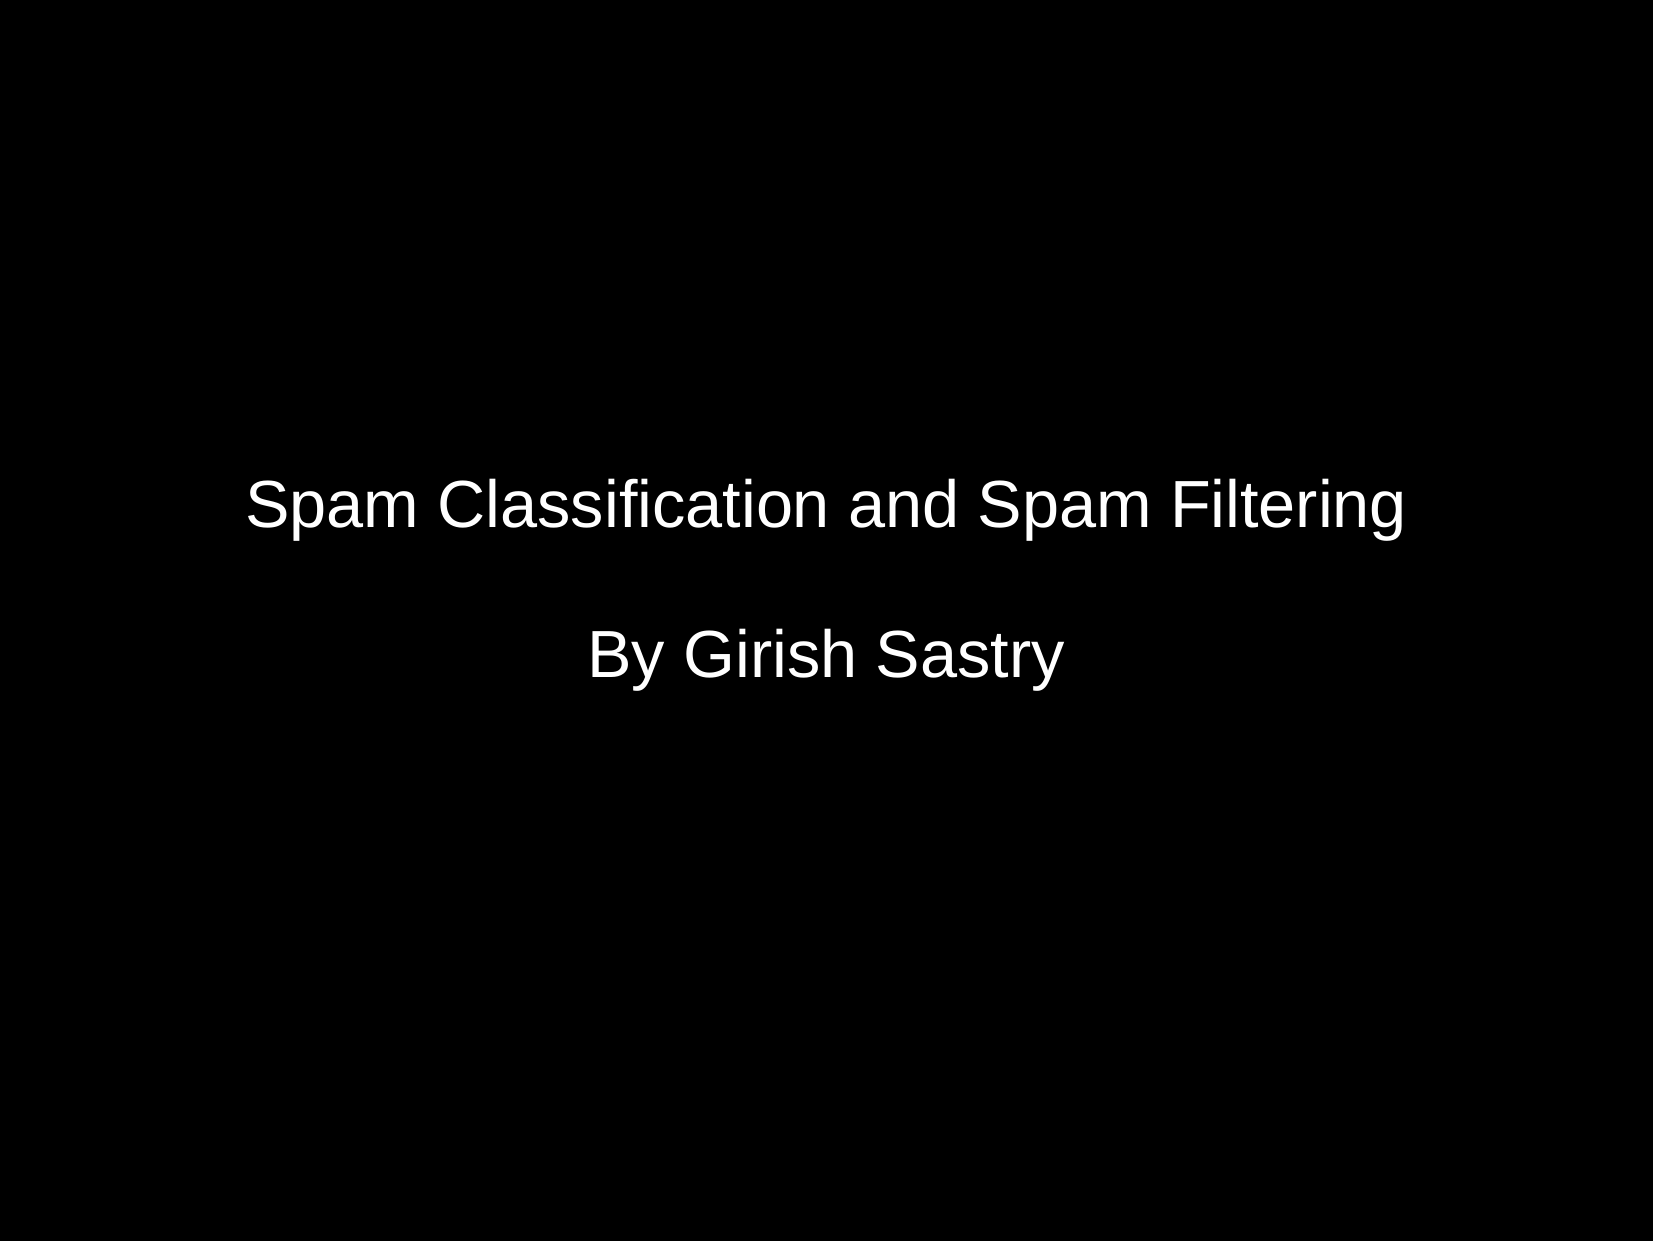

# Spam Classification and Spam Filtering
By Girish Sastry